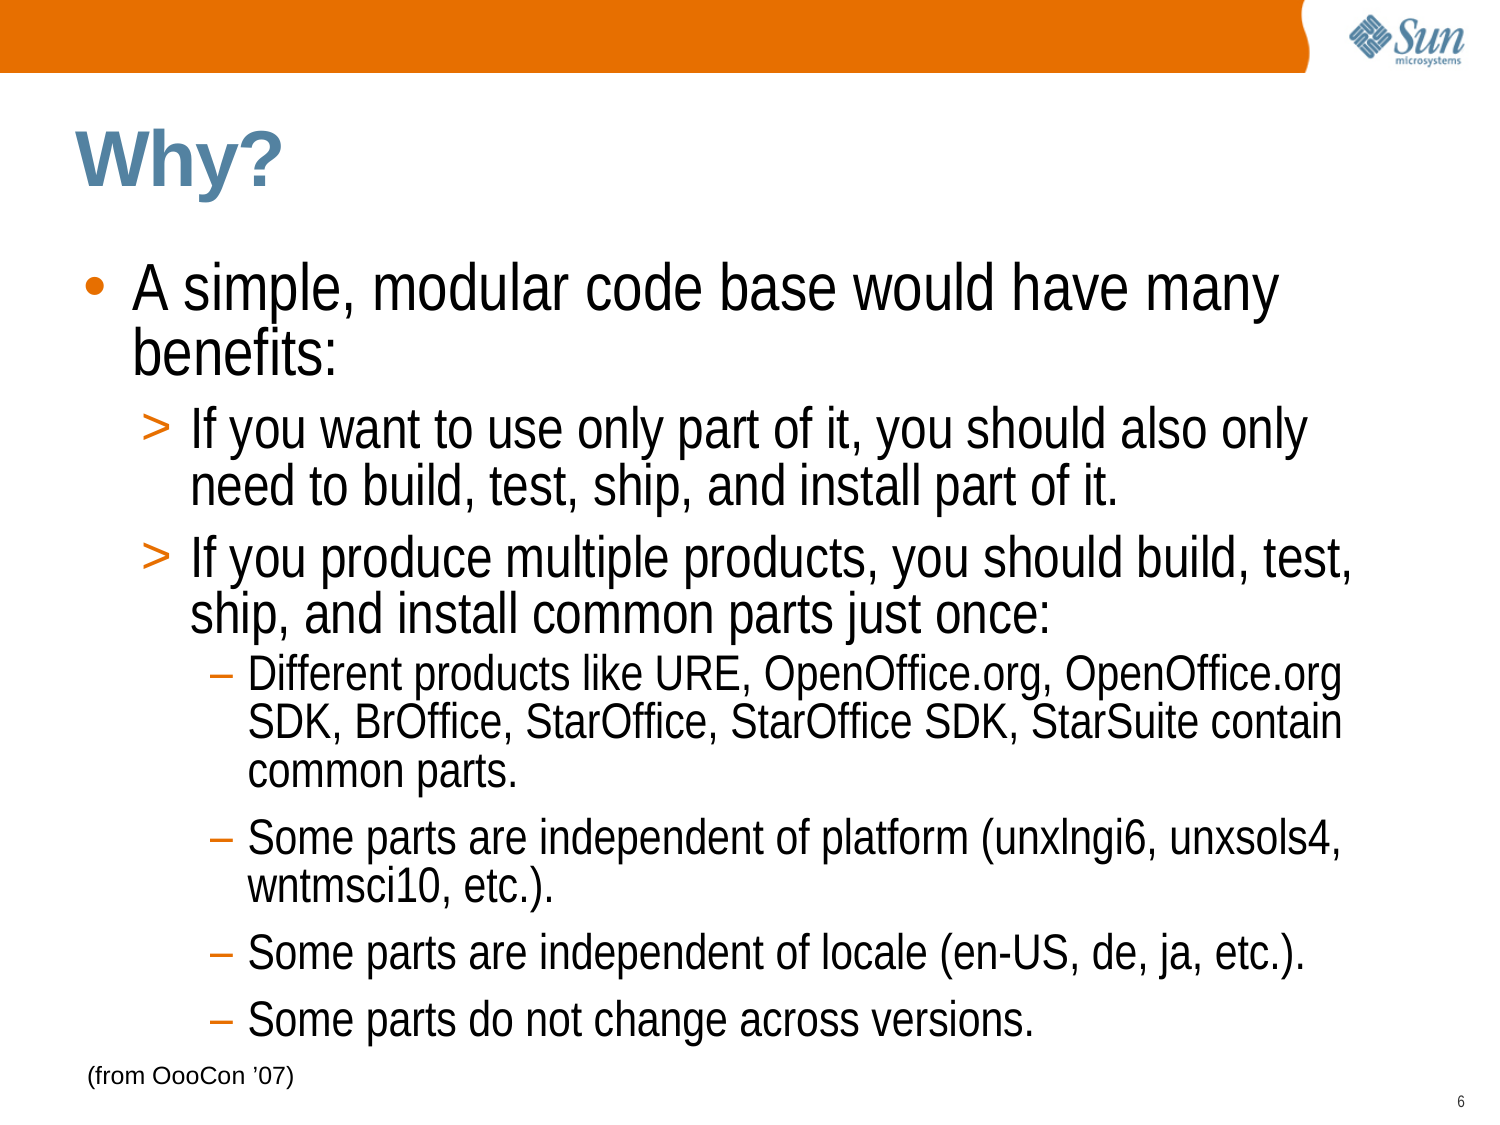

# Why?
A simple, modular code base would have many benefits:
If you want to use only part of it, you should also only need to build, test, ship, and install part of it.
If you produce multiple products, you should build, test, ship, and install common parts just once:
Different products like URE, OpenOffice.org, OpenOffice.org SDK, BrOffice, StarOffice, StarOffice SDK, StarSuite contain common parts.
Some parts are independent of platform (unxlngi6, unxsols4, wntmsci10, etc.).
Some parts are independent of locale (en-US, de, ja, etc.).
Some parts do not change across versions.
(from OooCon ’07)